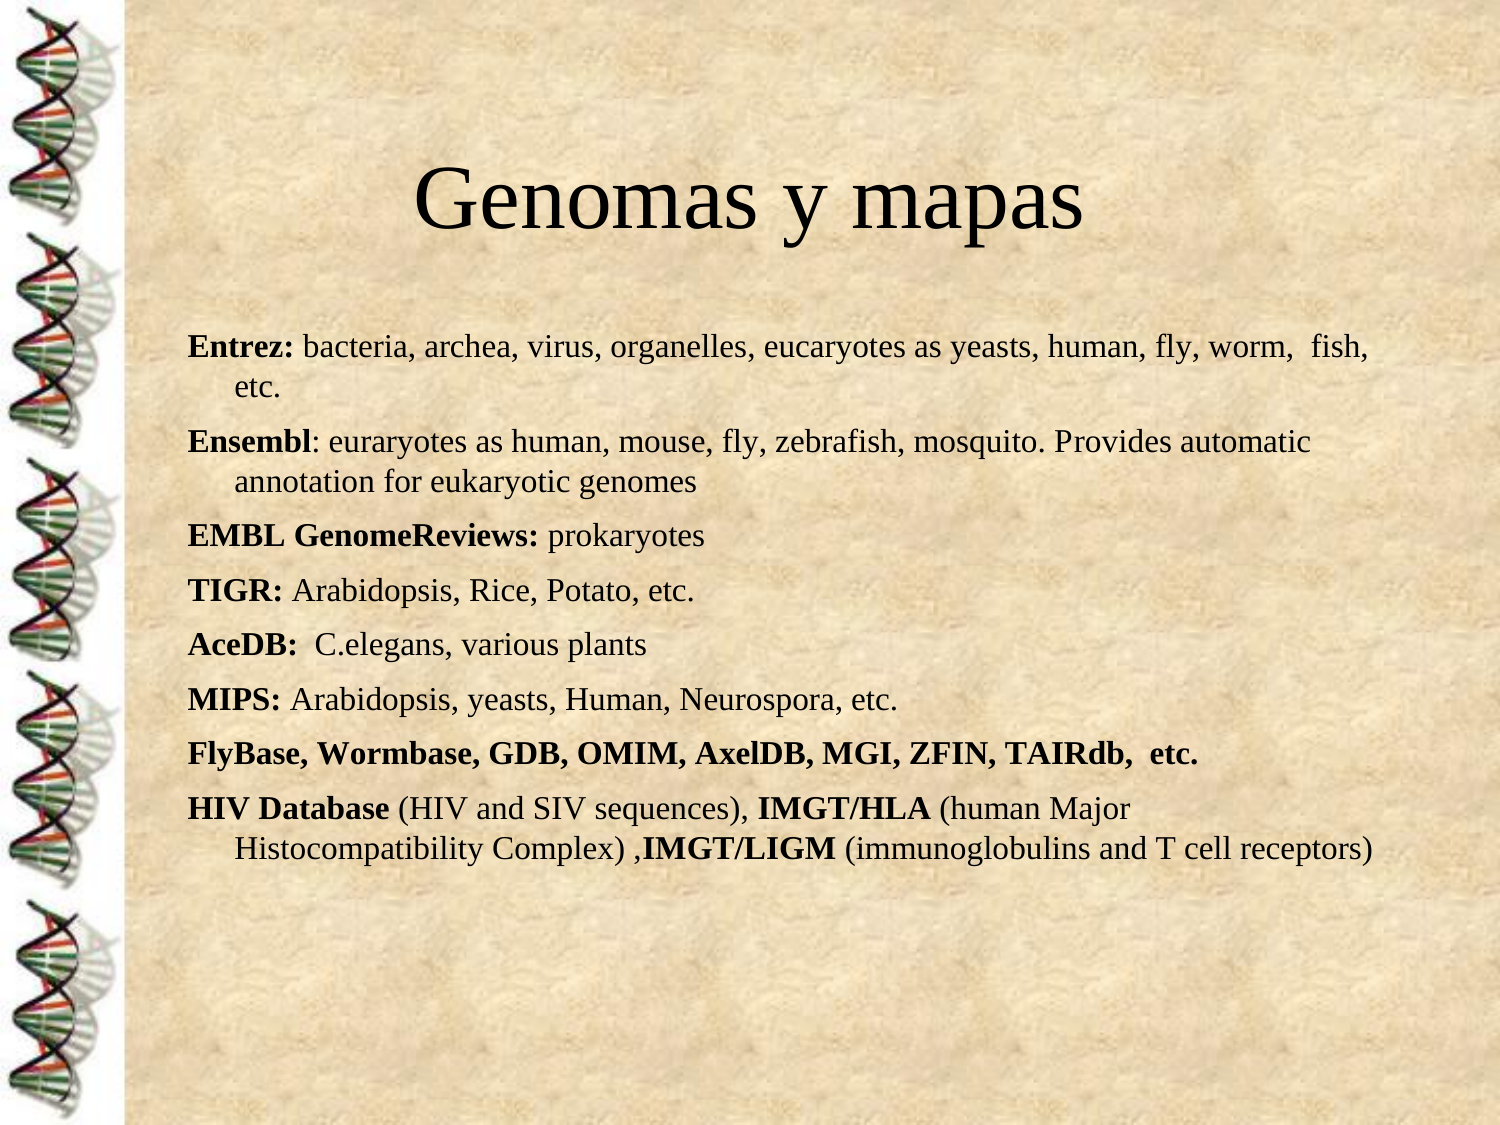

# Genomas y mapas
Entrez: bacteria, archea, virus, organelles, eucaryotes as yeasts, human, fly, worm, fish, etc.
Ensembl: euraryotes as human, mouse, fly, zebrafish, mosquito. Provides automatic annotation for eukaryotic genomes
EMBL GenomeReviews: prokaryotes
TIGR: Arabidopsis, Rice, Potato, etc.
AceDB: C.elegans, various plants
MIPS: Arabidopsis, yeasts, Human, Neurospora, etc.
FlyBase, Wormbase, GDB, OMIM, AxelDB, MGI, ZFIN, TAIRdb, etc.
HIV Database (HIV and SIV sequences), IMGT/HLA (human Major Histocompatibility Complex) ,IMGT/LIGM (immunoglobulins and T cell receptors)